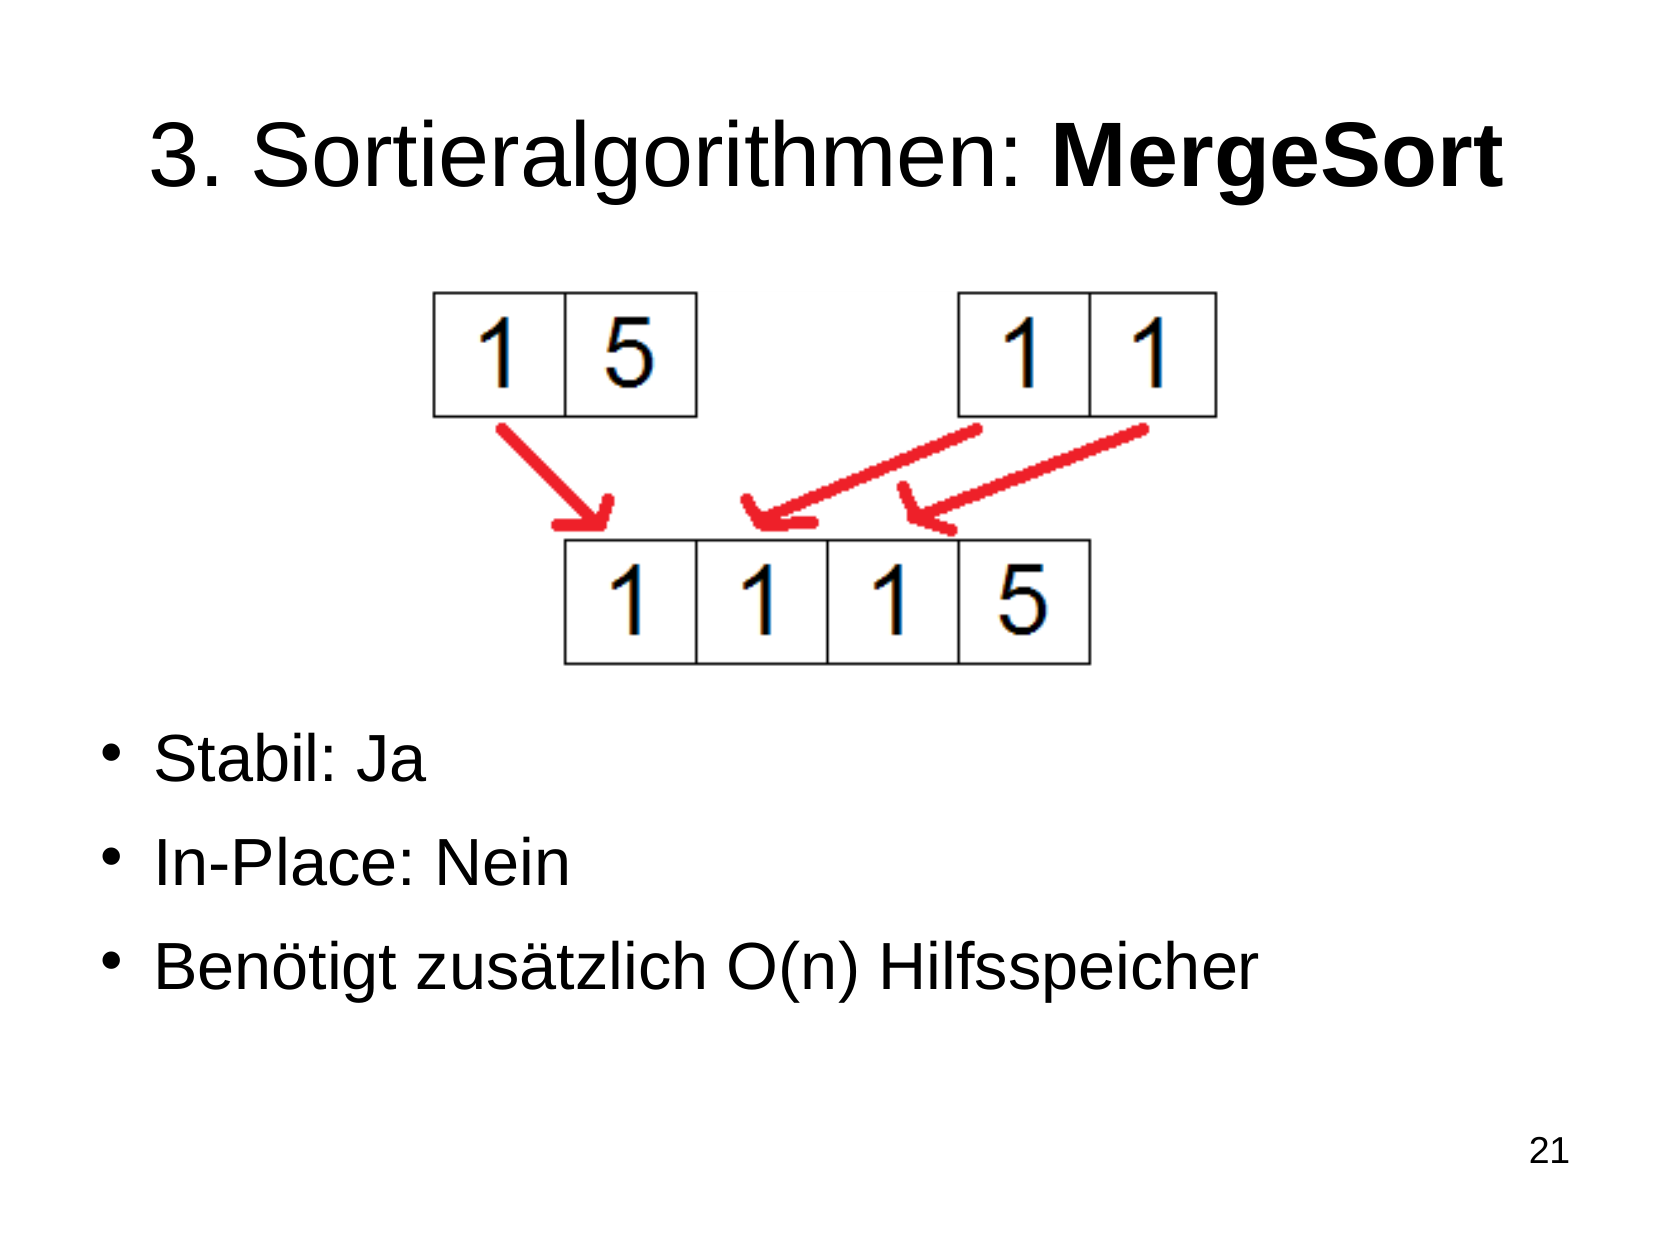

# 3. Sortieralgorithmen: MergeSort
Stabil: Ja
In-Place: Nein
Benötigt zusätzlich O(n) Hilfsspeicher
21